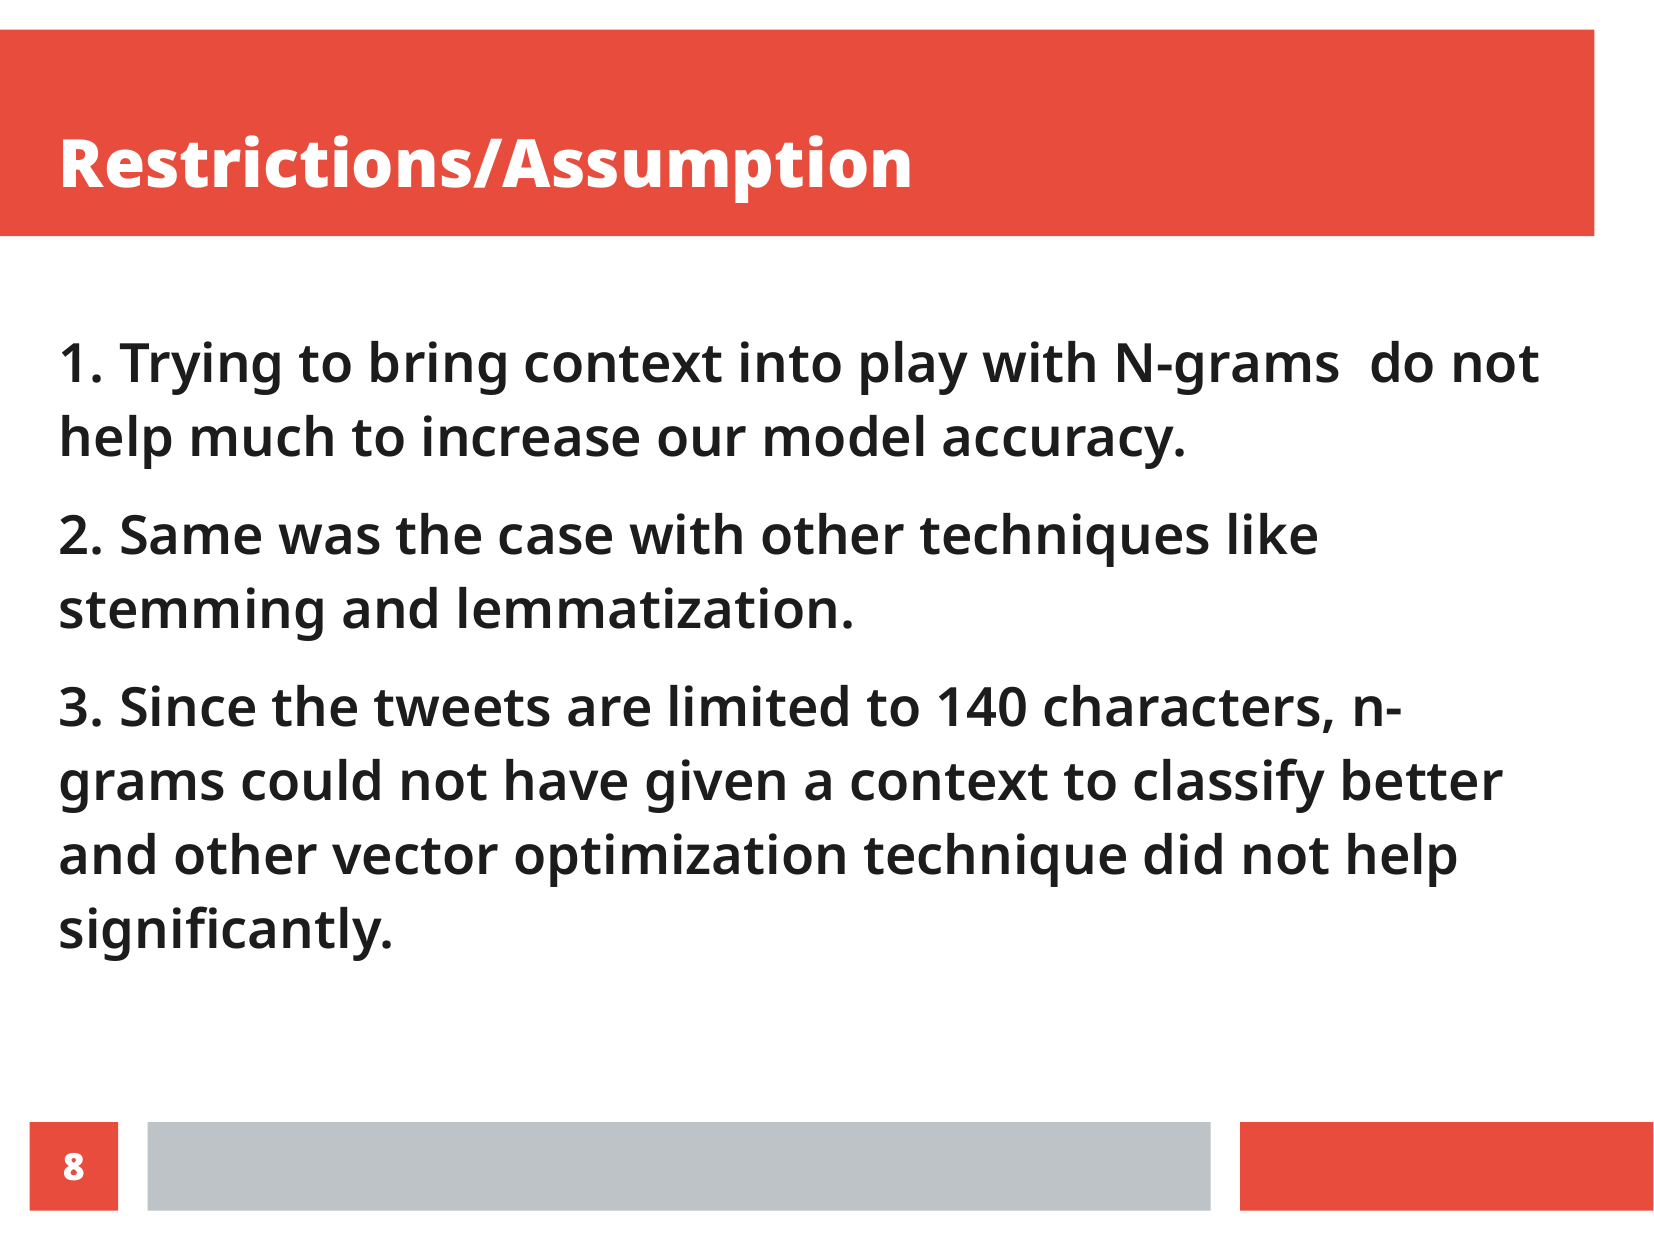

# Restrictions/Assumption
1. Trying to bring context into play with N-grams do not help much to increase our model accuracy.
2. Same was the case with other techniques like stemming and lemmatization.
3. Since the tweets are limited to 140 characters, n-grams could not have given a context to classify better and other vector optimization technique did not help significantly.
8